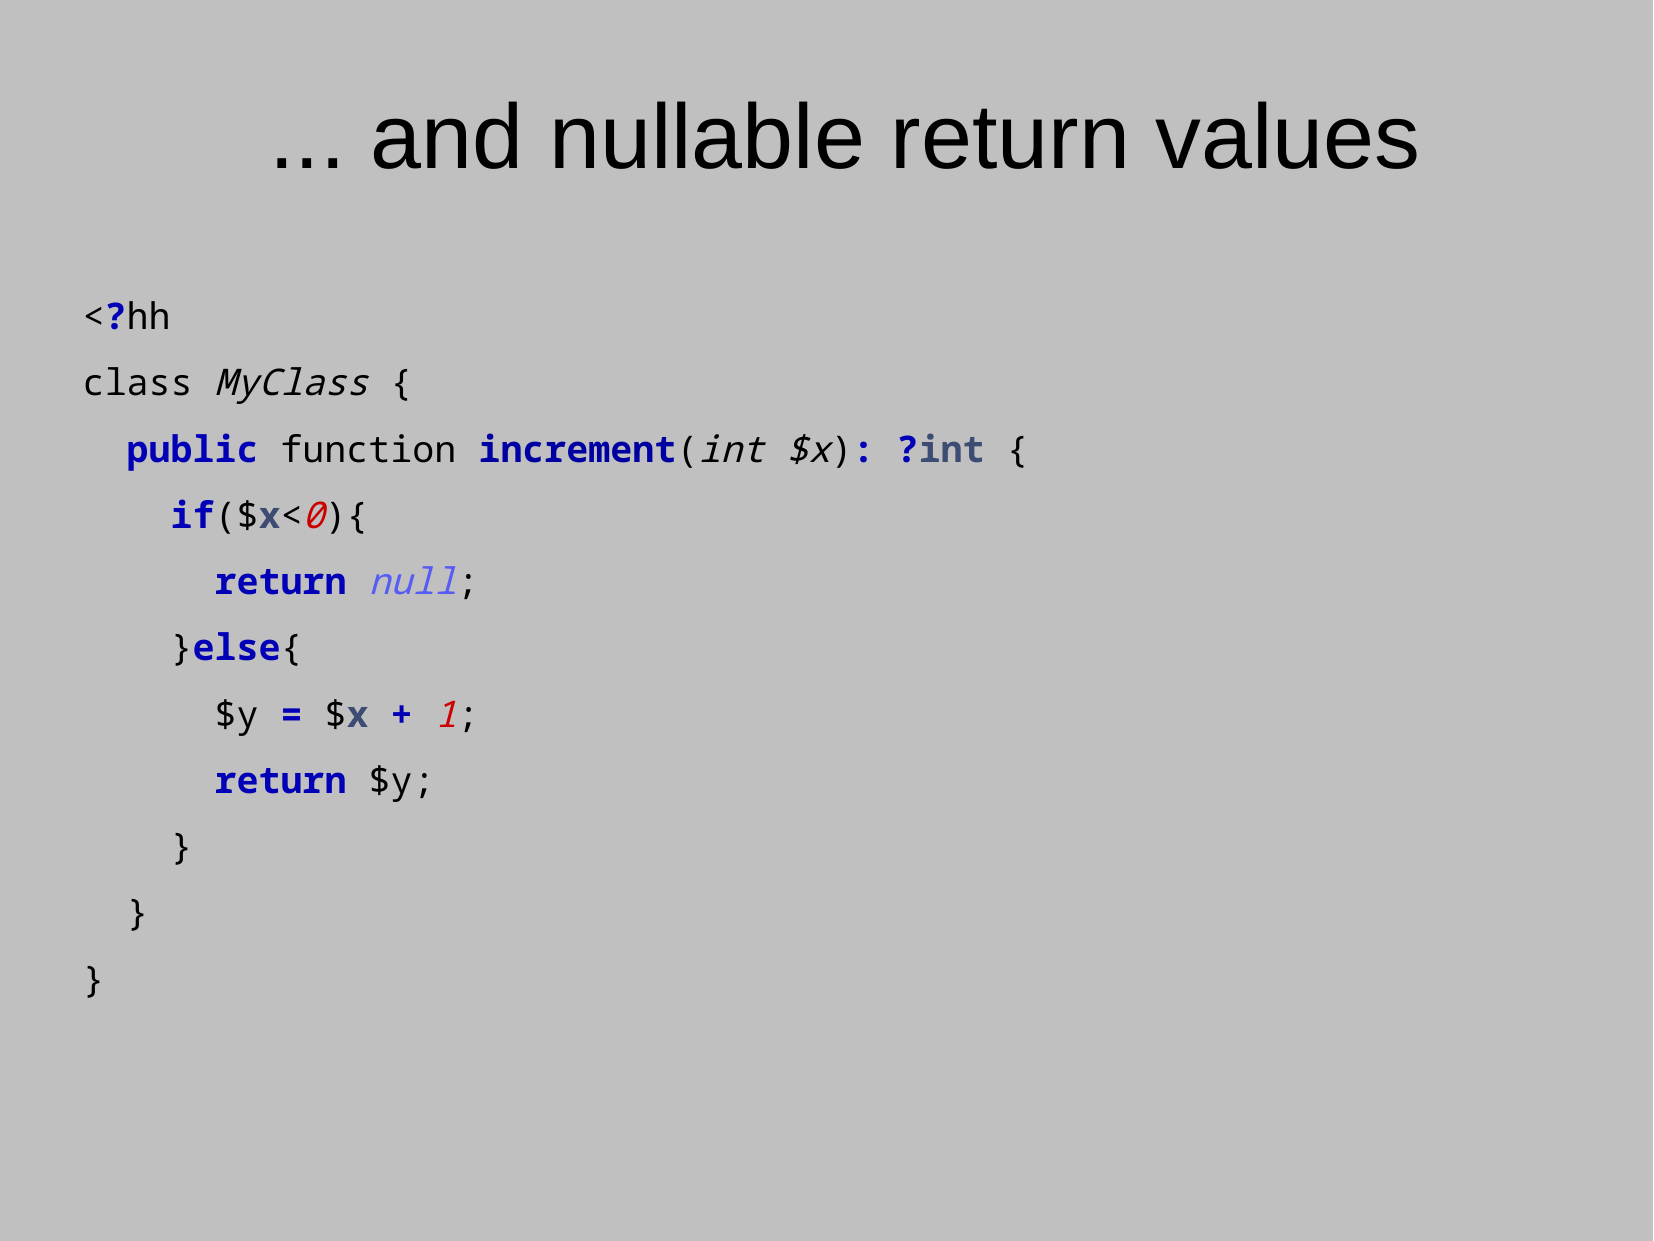

# ... and nullable return values
<?hh
class MyClass {
 public function increment(int $x): ?int {
 if($x<0){
 return null;
 }else{
 $y = $x + 1;
 return $y;
 }
 }
}